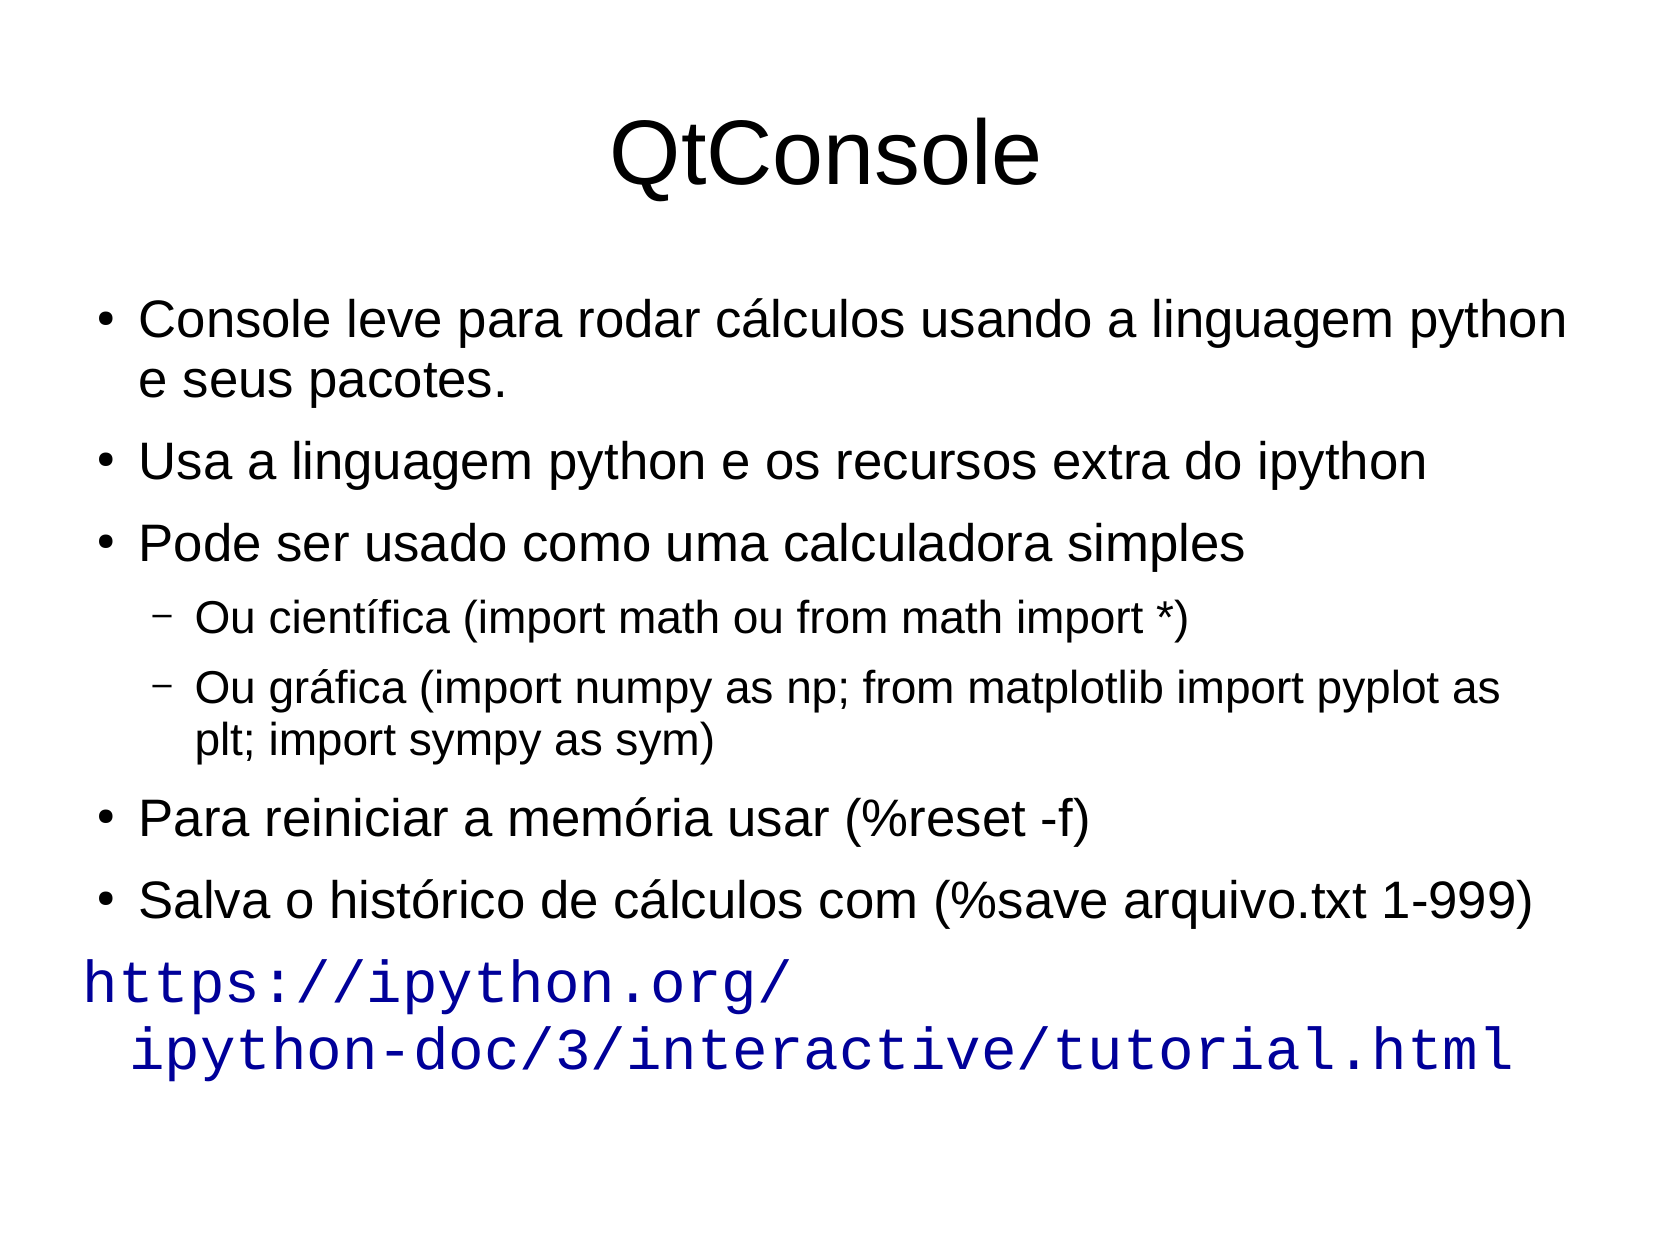

# QtConsole
Console leve para rodar cálculos usando a linguagem python e seus pacotes.
Usa a linguagem python e os recursos extra do ipython
Pode ser usado como uma calculadora simples
Ou científica (import math ou from math import *)
Ou gráfica (import numpy as np; from matplotlib import pyplot as plt; import sympy as sym)
Para reiniciar a memória usar (%reset -f)
Salva o histórico de cálculos com (%save arquivo.txt 1-999)
https://ipython.org/
ipython-doc/3/interactive/tutorial.html